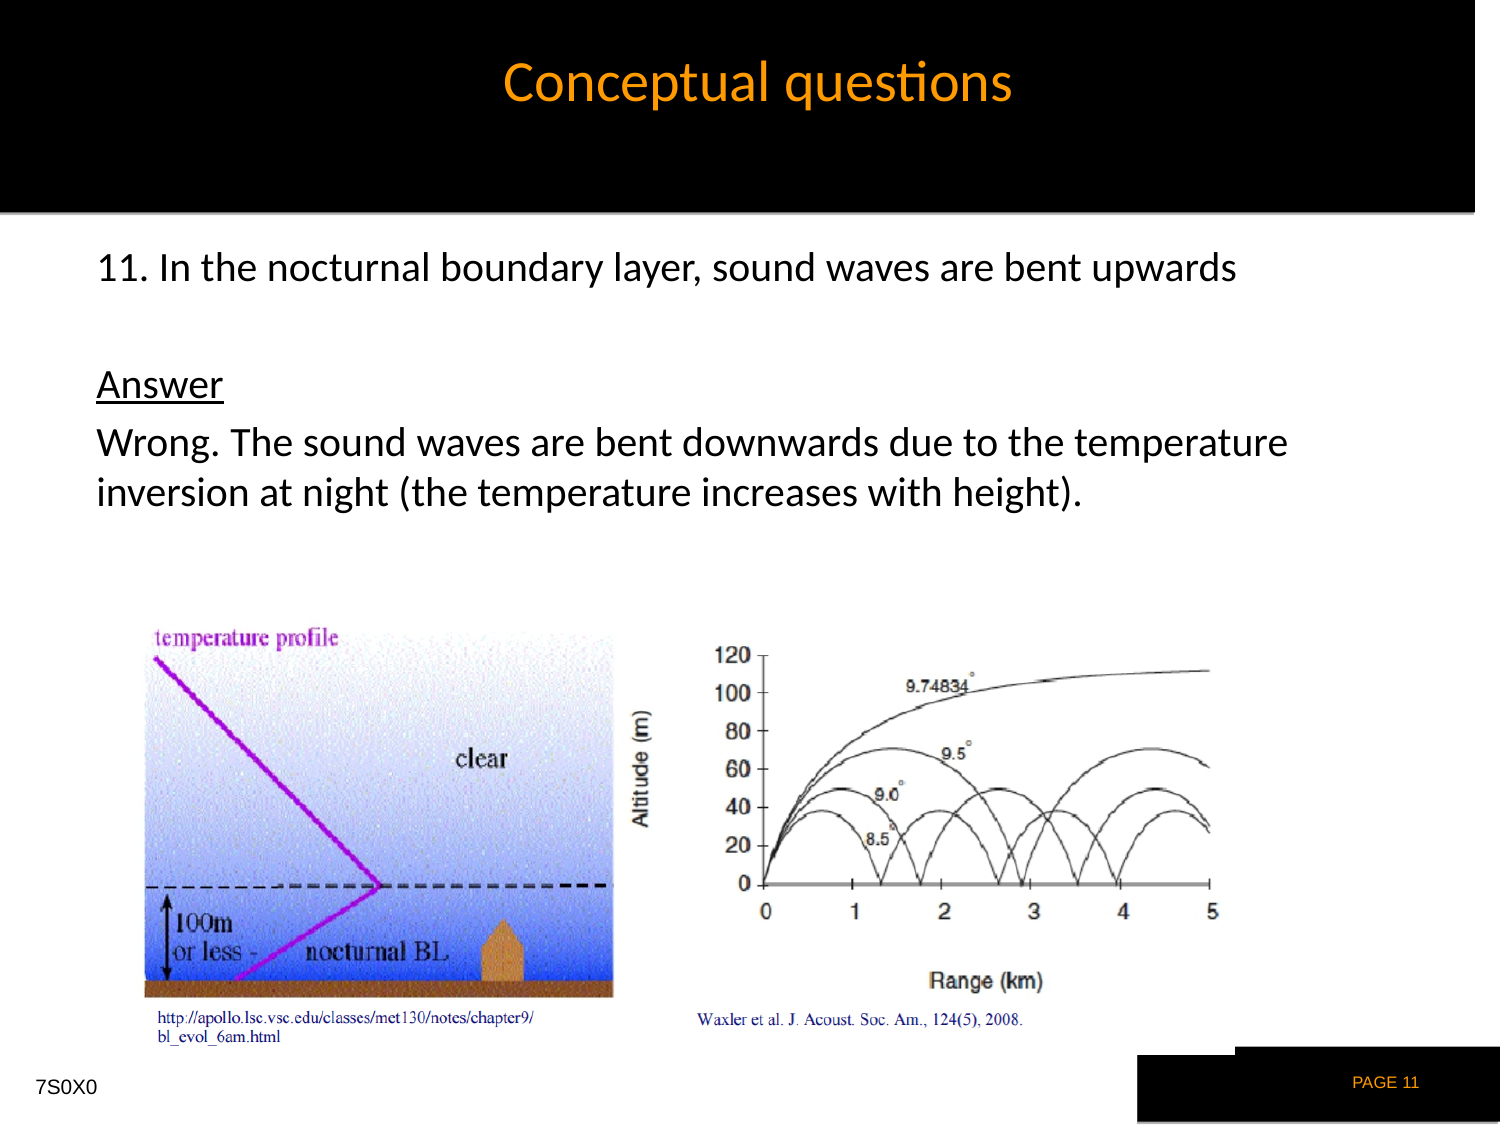

# Conceptual questions
11. In the nocturnal boundary layer, sound waves are bent upwards
Answer
Wrong. The sound waves are bent downwards due to the temperature inversion at night (the temperature increases with height).
PAGE 11
7S0X0
2017/02/09
PAGE